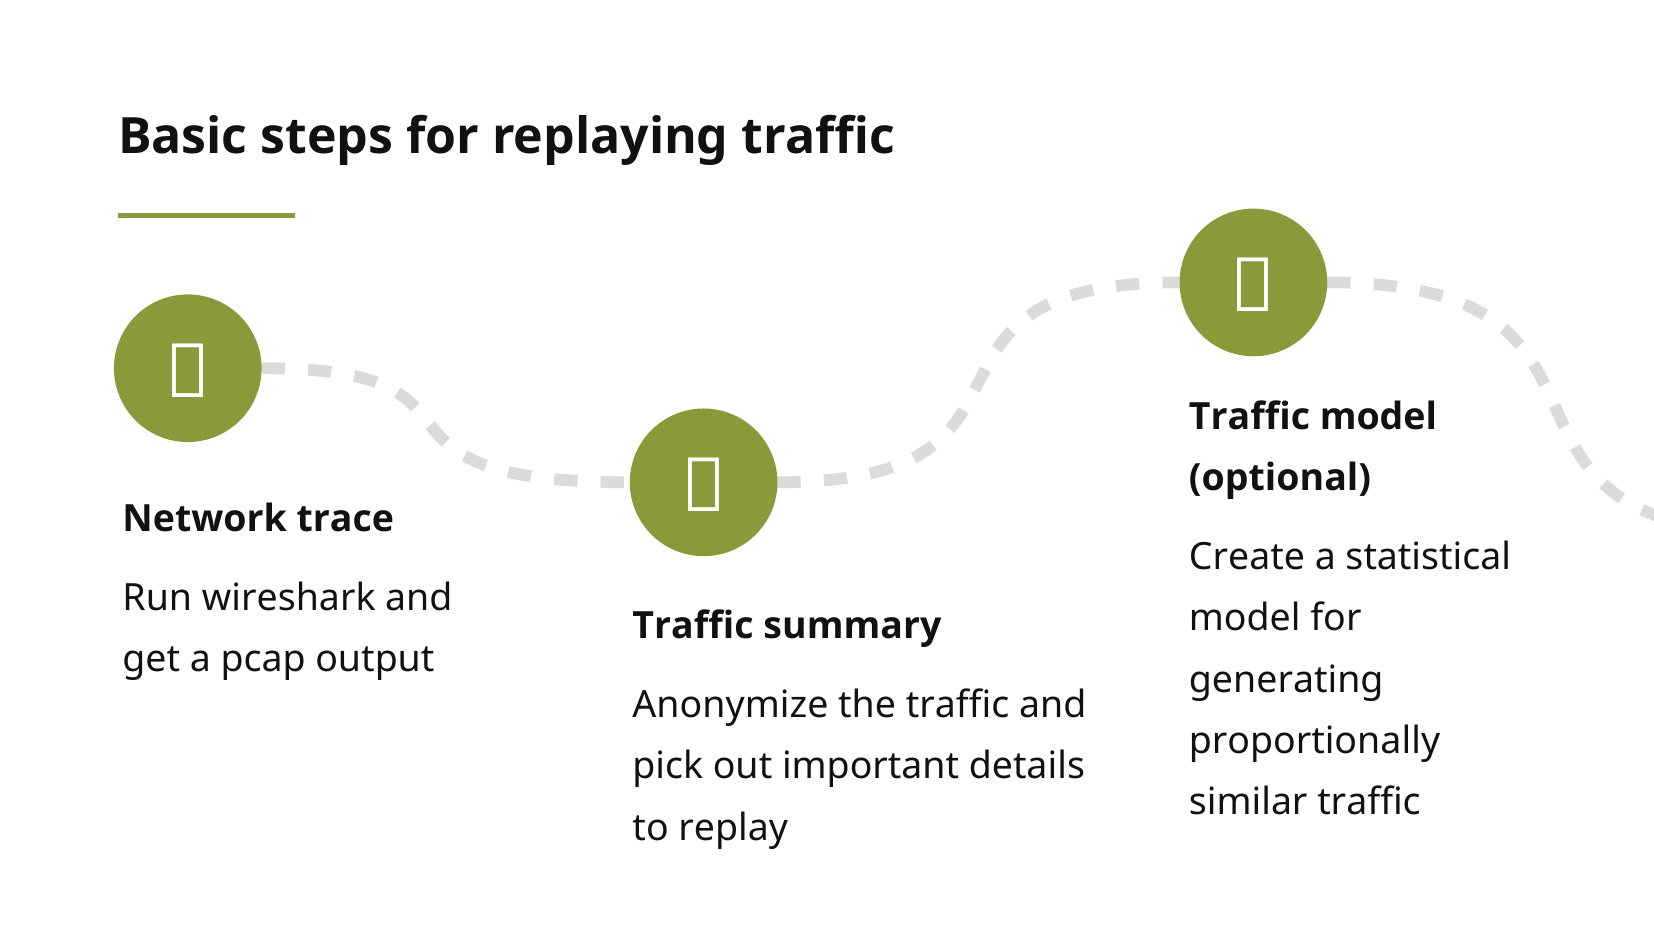

# Basic steps for replaying traffic


Traffic model (optional)
Create a statistical model for generating proportionally similar traffic


Network trace
Run wireshark and get a pcap output
Traffic summary
Anonymize the traffic and
pick out important details
to replay
Or just on one slide
(Delete this point)